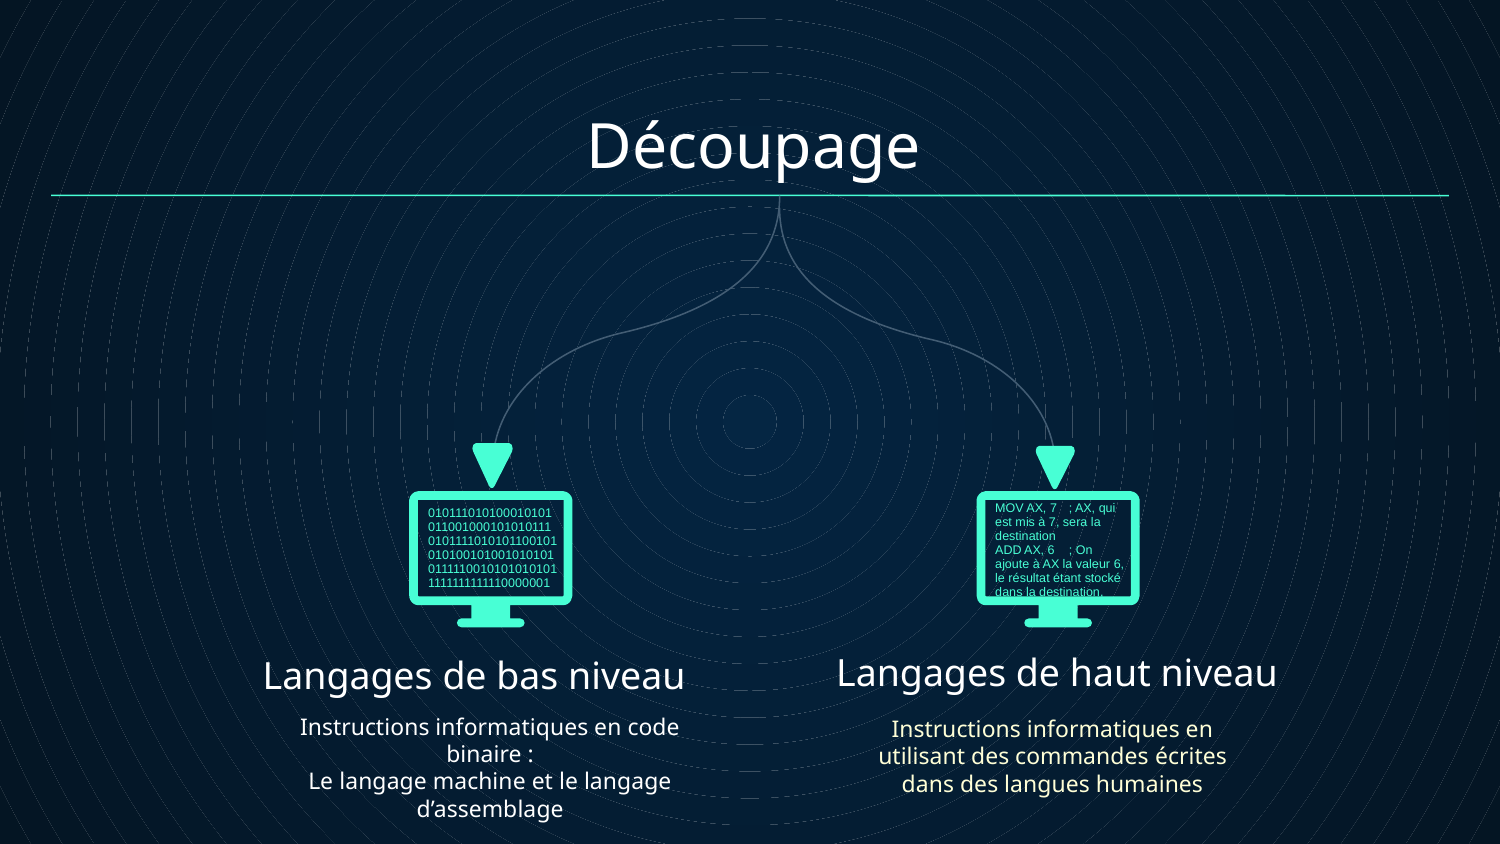

# Découpage
MOV AX, 7	; AX, qui est mis à 7, sera la destination
ADD AX, 6	; On ajoute à AX la valeur 6, le résultat étant stocké dans la destination,
010111010100010101
011001000101010111
0101111010101100101
010100101001010101
0111110010101010101
1111111111110000001
Langages de haut niveau
Langages de bas niveau
Instructions informatiques en code binaire :
Le langage machine et le langage d’assemblage
Instructions informatiques en utilisant des commandes écrites dans des langues humaines